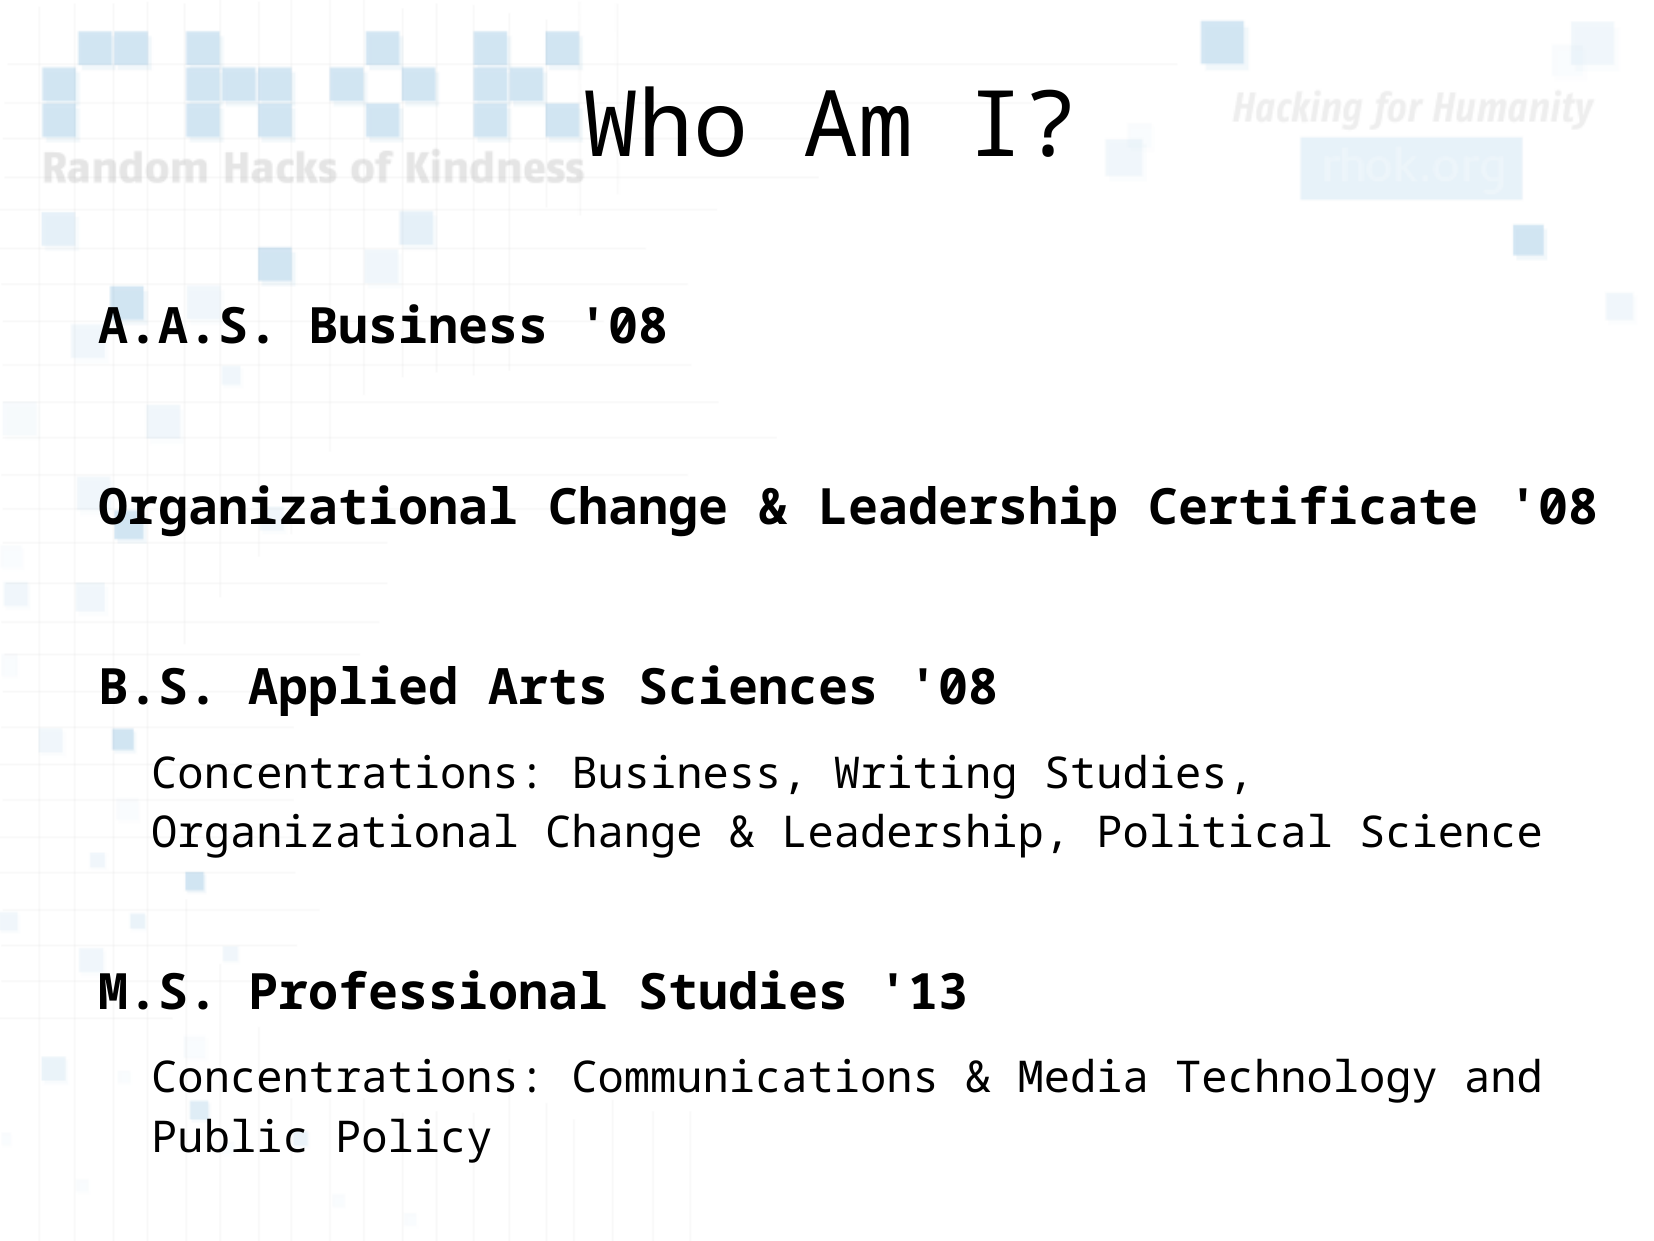

Who Am I?
# A.A.S. Business '08
Organizational Change & Leadership Certificate '08
B.S. Applied Arts Sciences '08
Concentrations: Business, Writing Studies, Organizational Change & Leadership, Political Science
M.S. Professional Studies '13
Concentrations: Communications & Media Technology and Public Policy